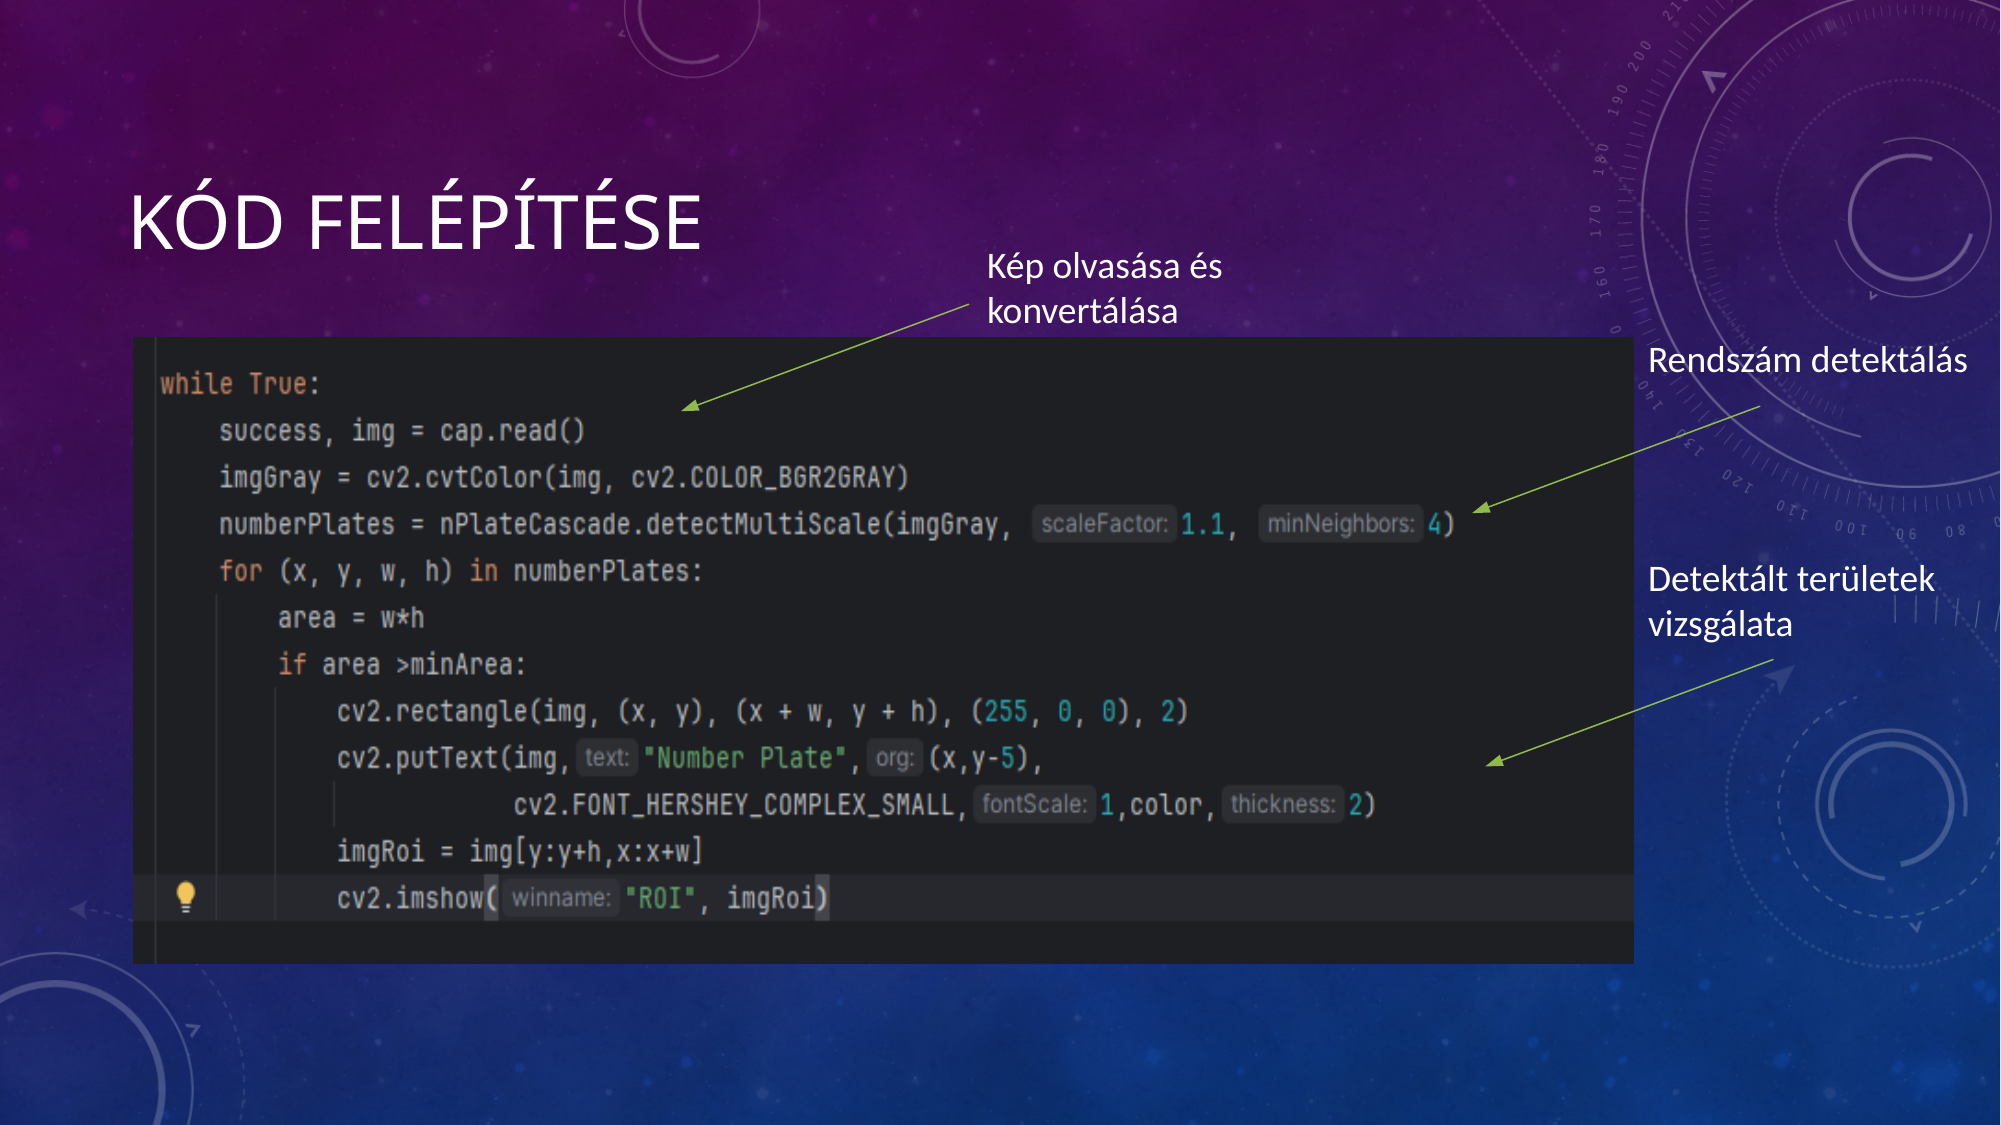

# Kód felépítése
Kép olvasása és konvertálása
Rendszám detektálás
Detektált területek vizsgálata